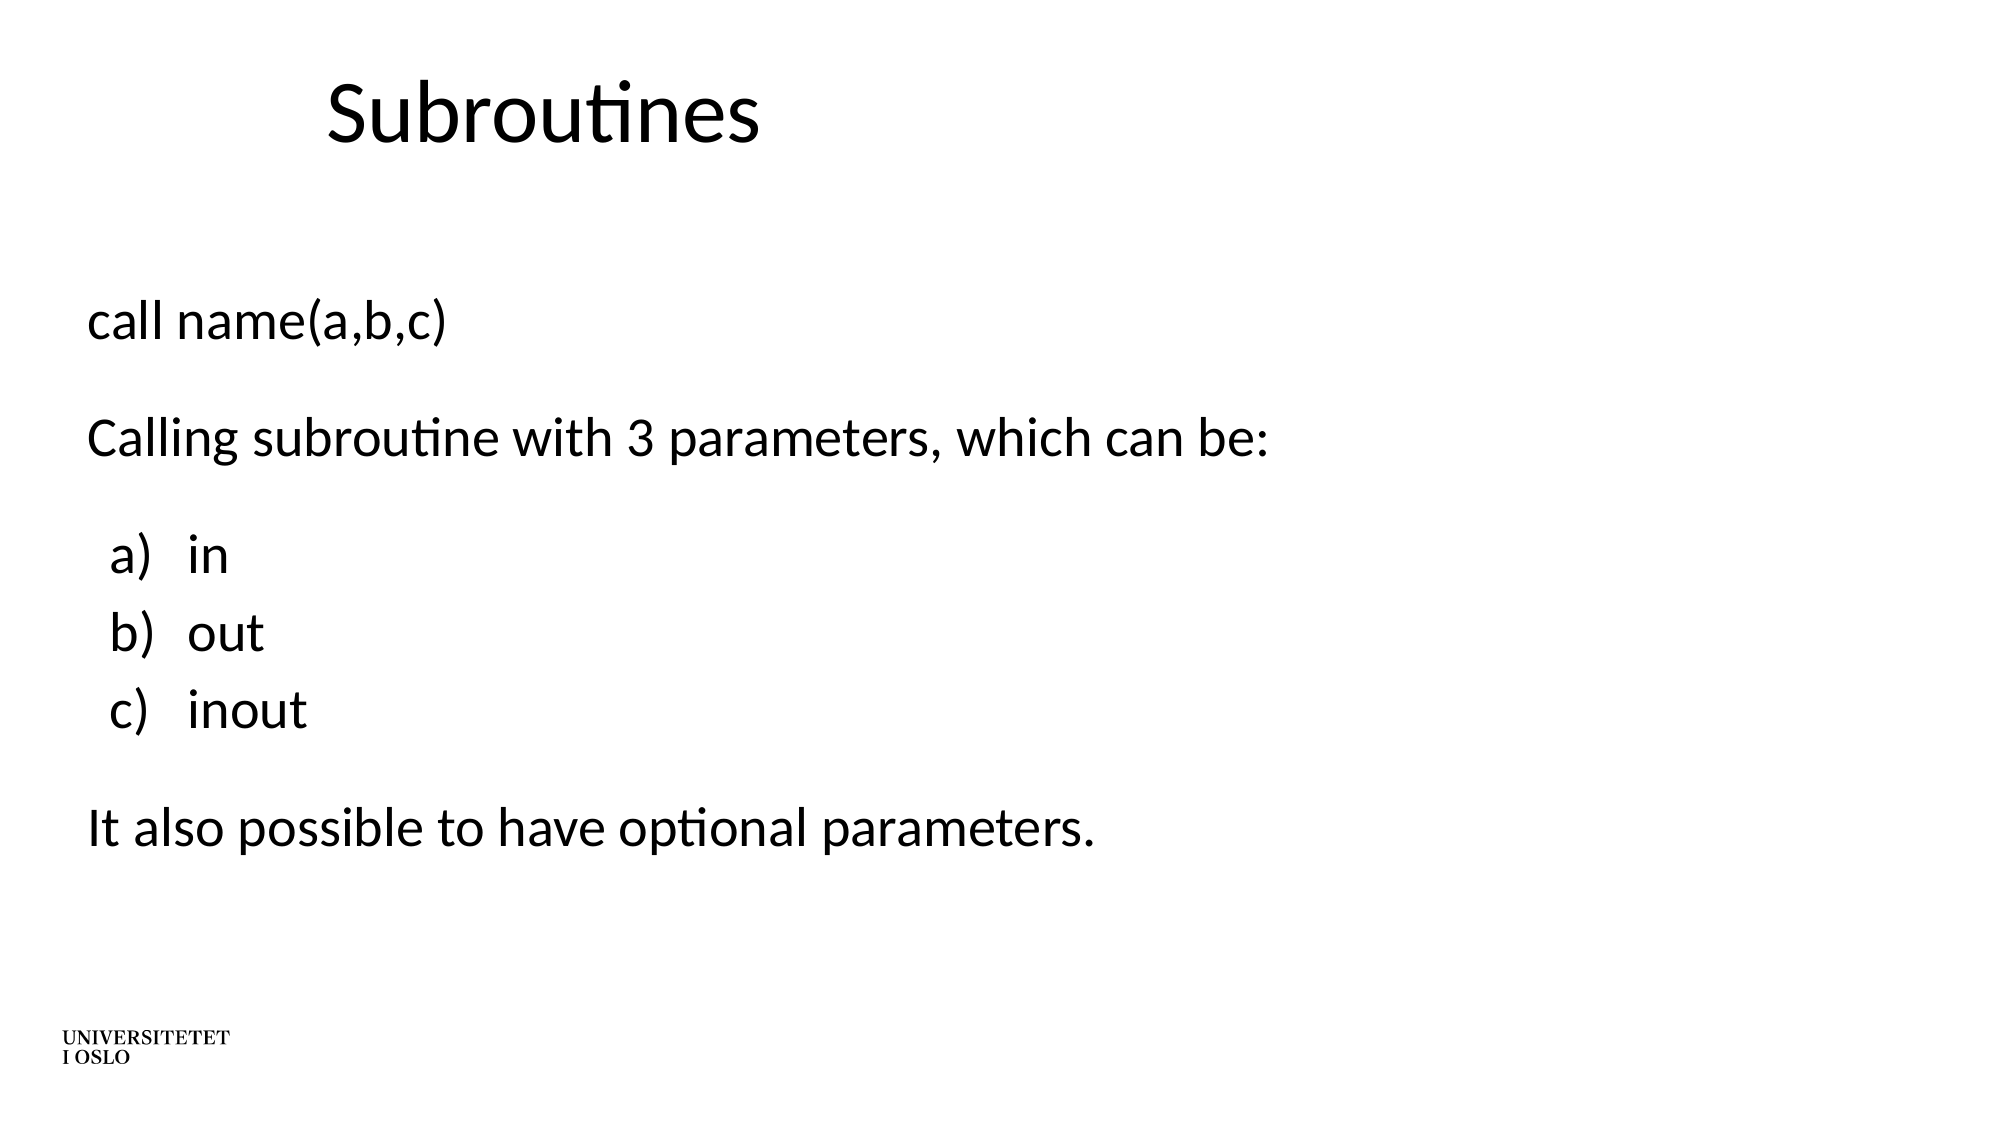

Subroutines
call name(a,b,c)
Calling subroutine with 3 parameters, which can be:
in
out
inout
It also possible to have optional parameters.